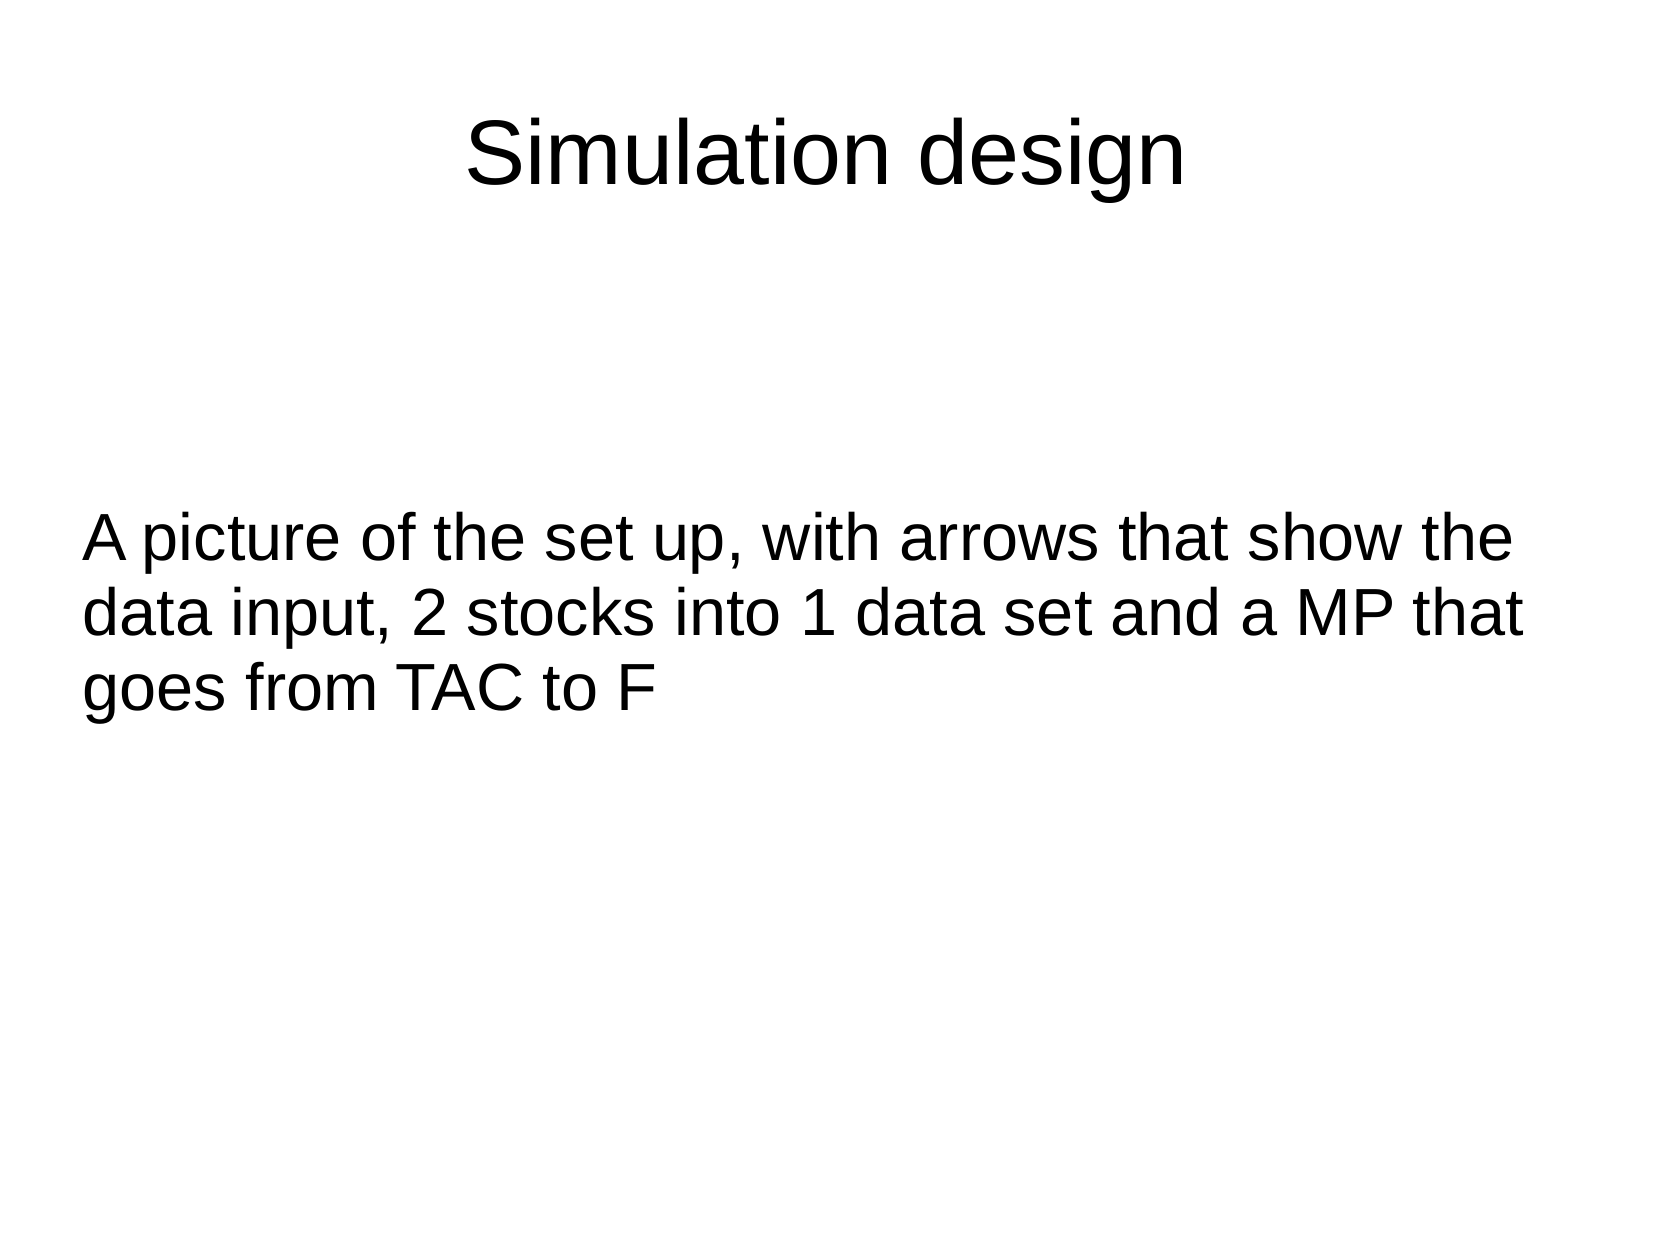

# Simulation design
A picture of the set up, with arrows that show the data input, 2 stocks into 1 data set and a MP that goes from TAC to F